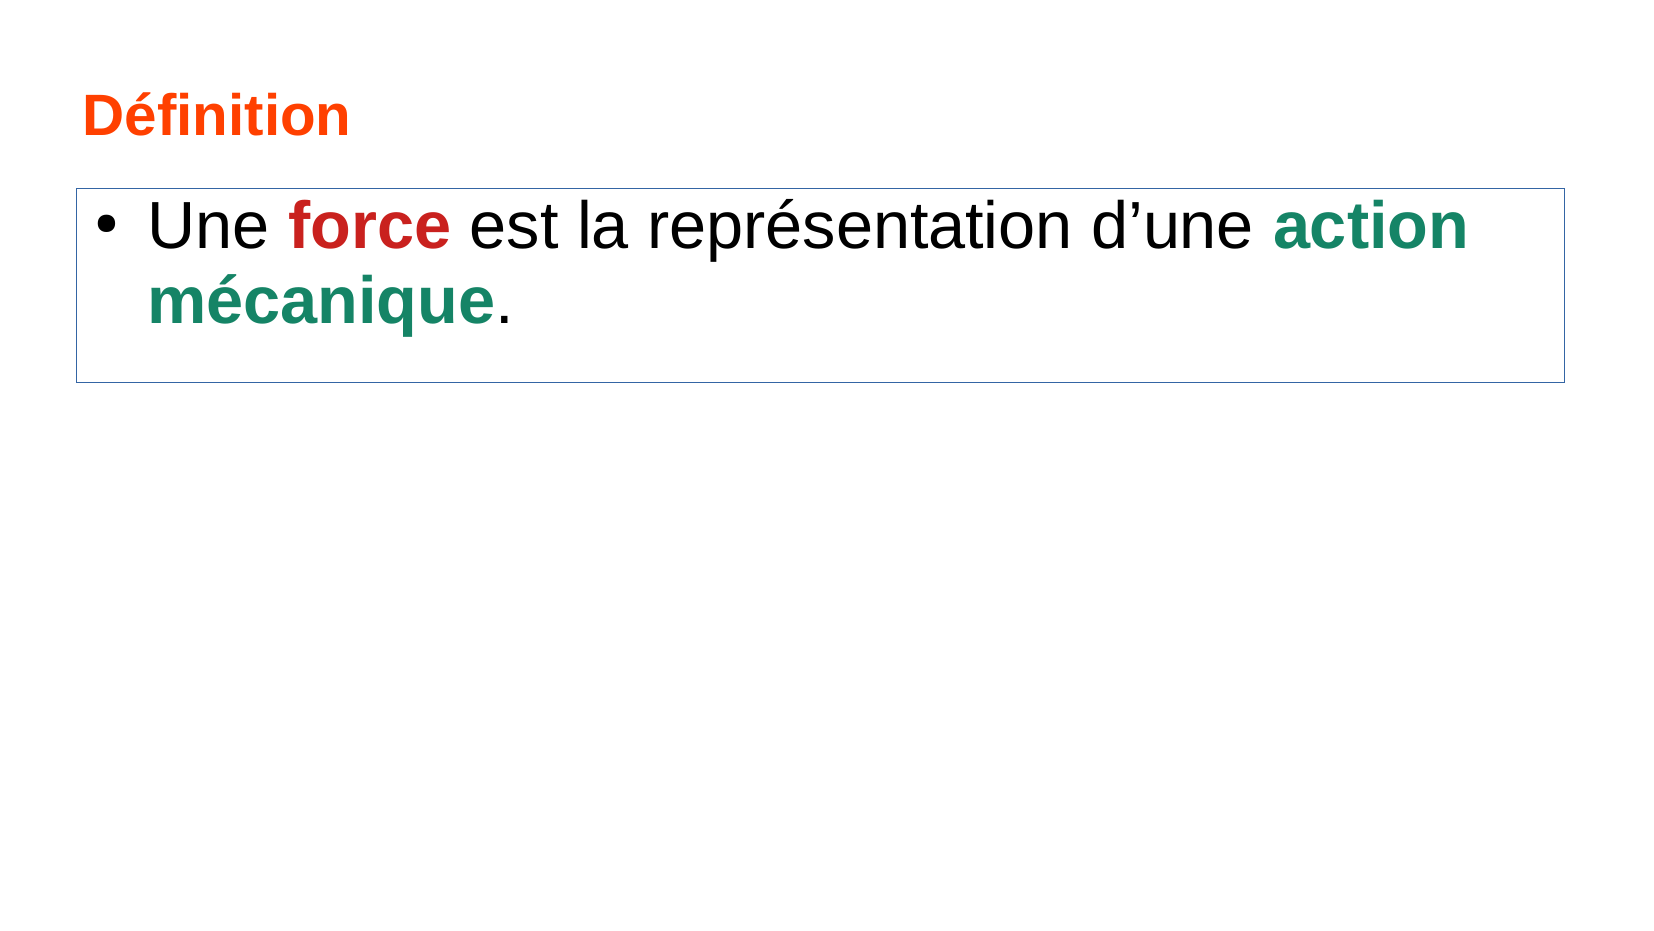

# Définition
Une force est la représentation d’une action mécanique.